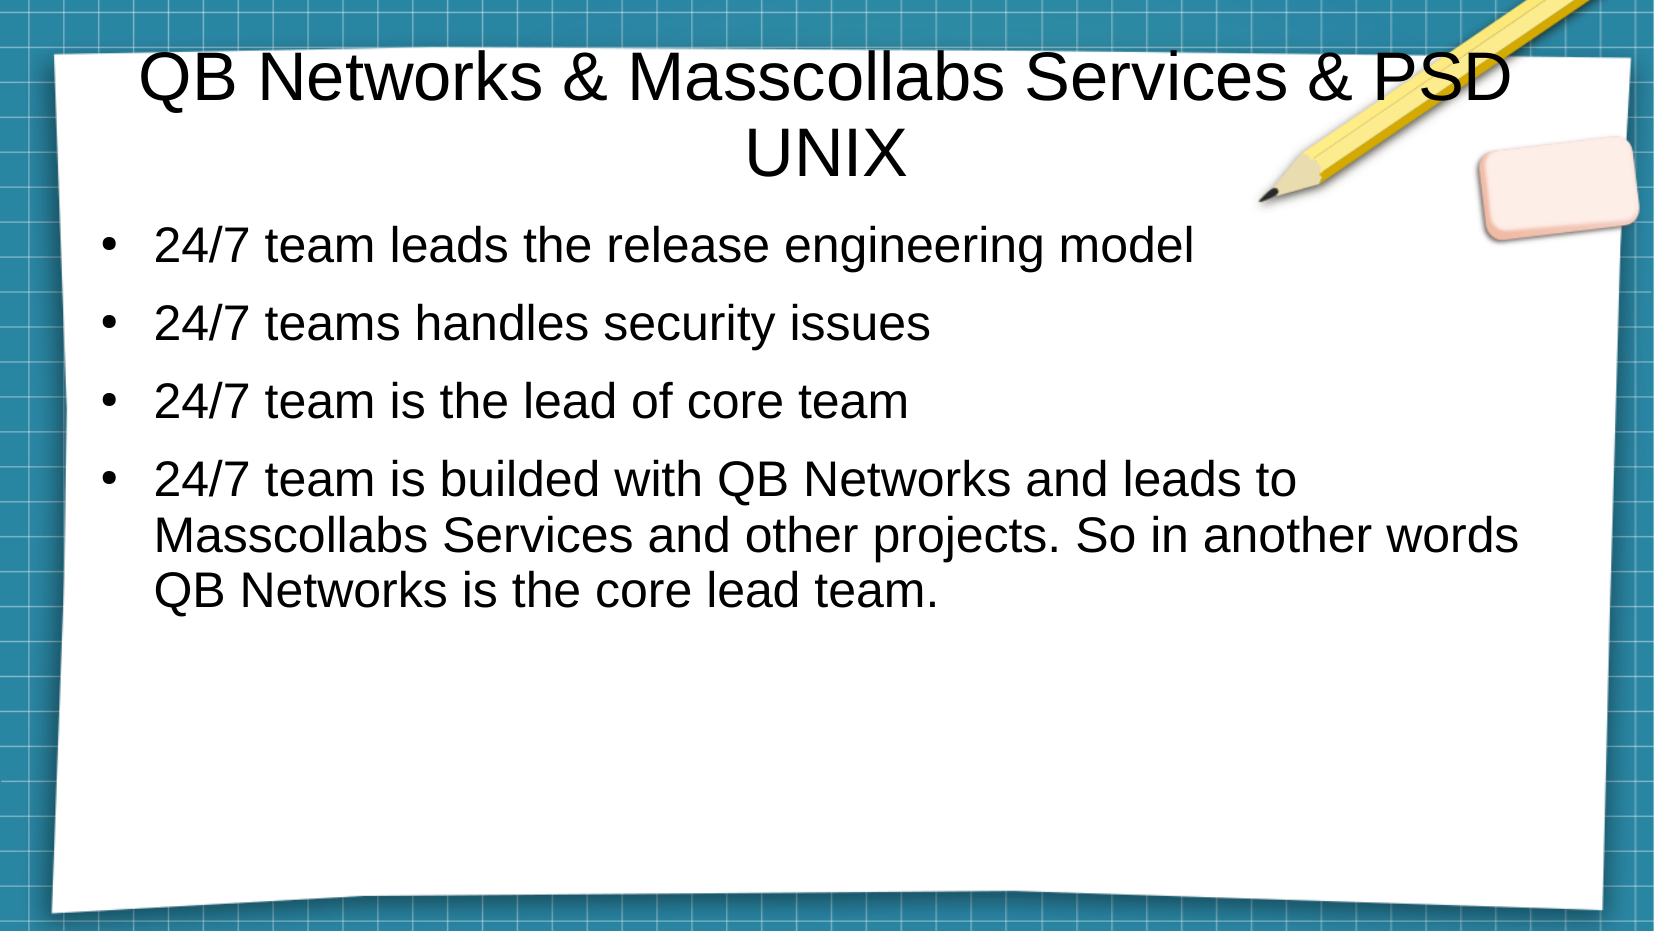

# QB Networks & Masscollabs Services & PSD UNIX
24/7 team leads the release engineering model
24/7 teams handles security issues
24/7 team is the lead of core team
24/7 team is builded with QB Networks and leads to Masscollabs Services and other projects. So in another words QB Networks is the core lead team.